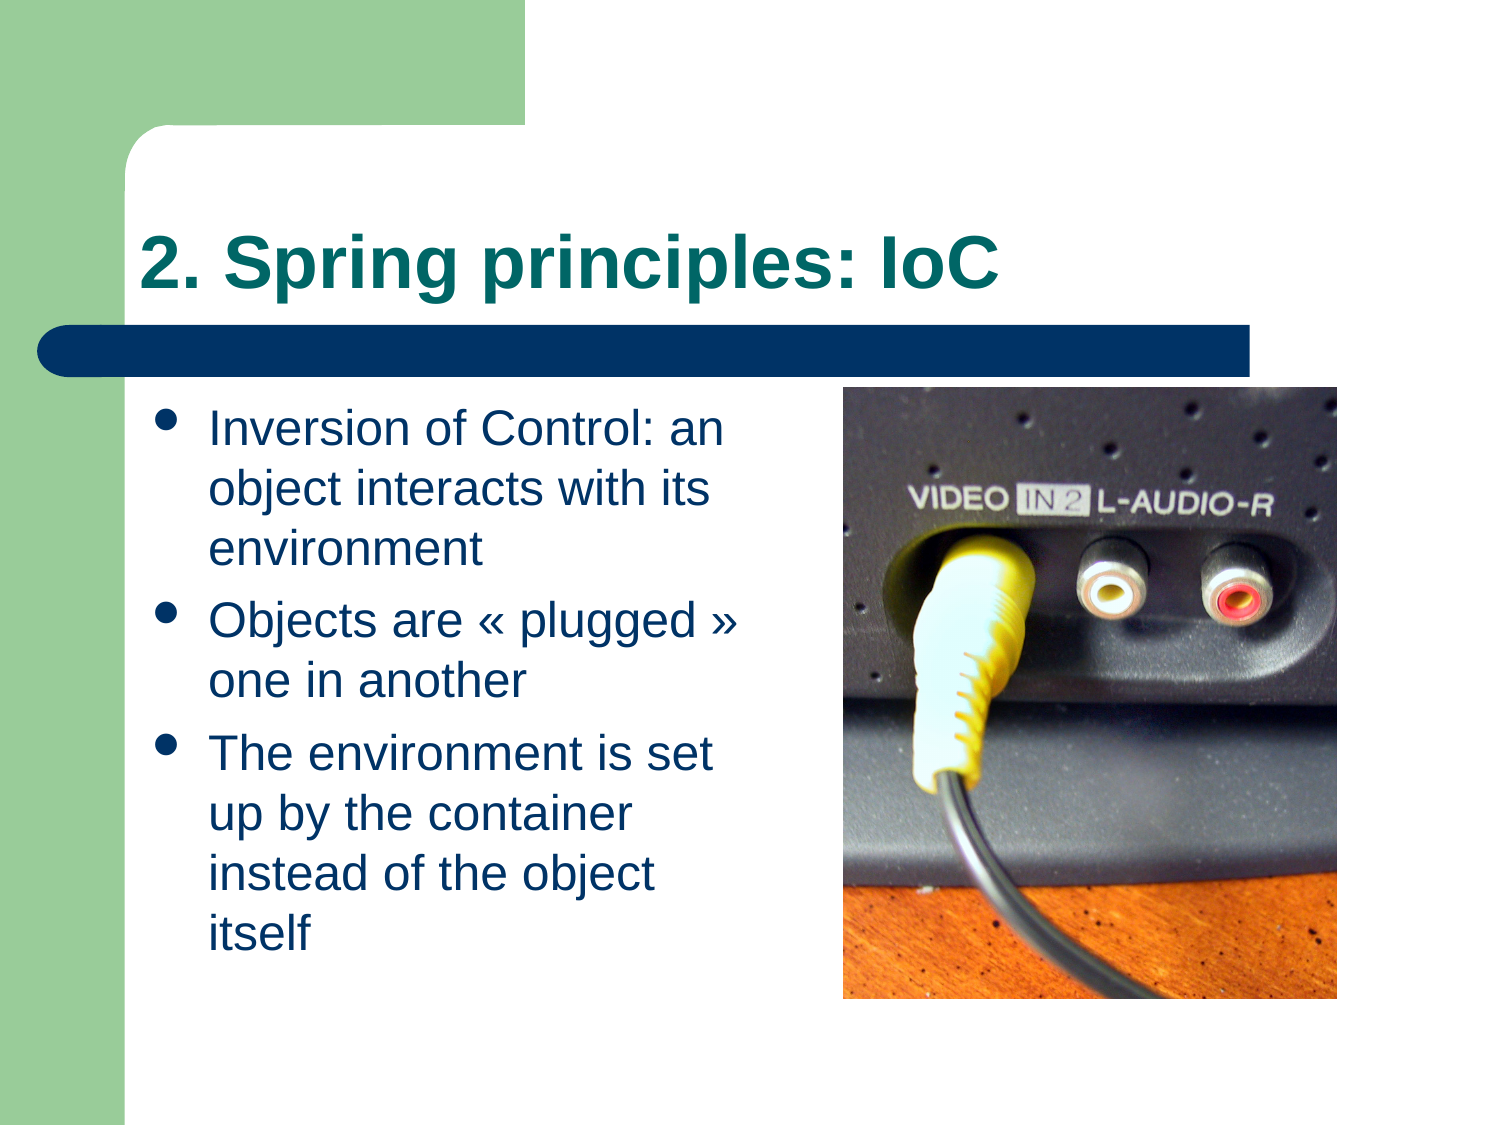

# 2. Spring principles: IoC
Inversion of Control: an object interacts with its environment
Objects are « plugged » one in another
The environment is set up by the container instead of the object itself